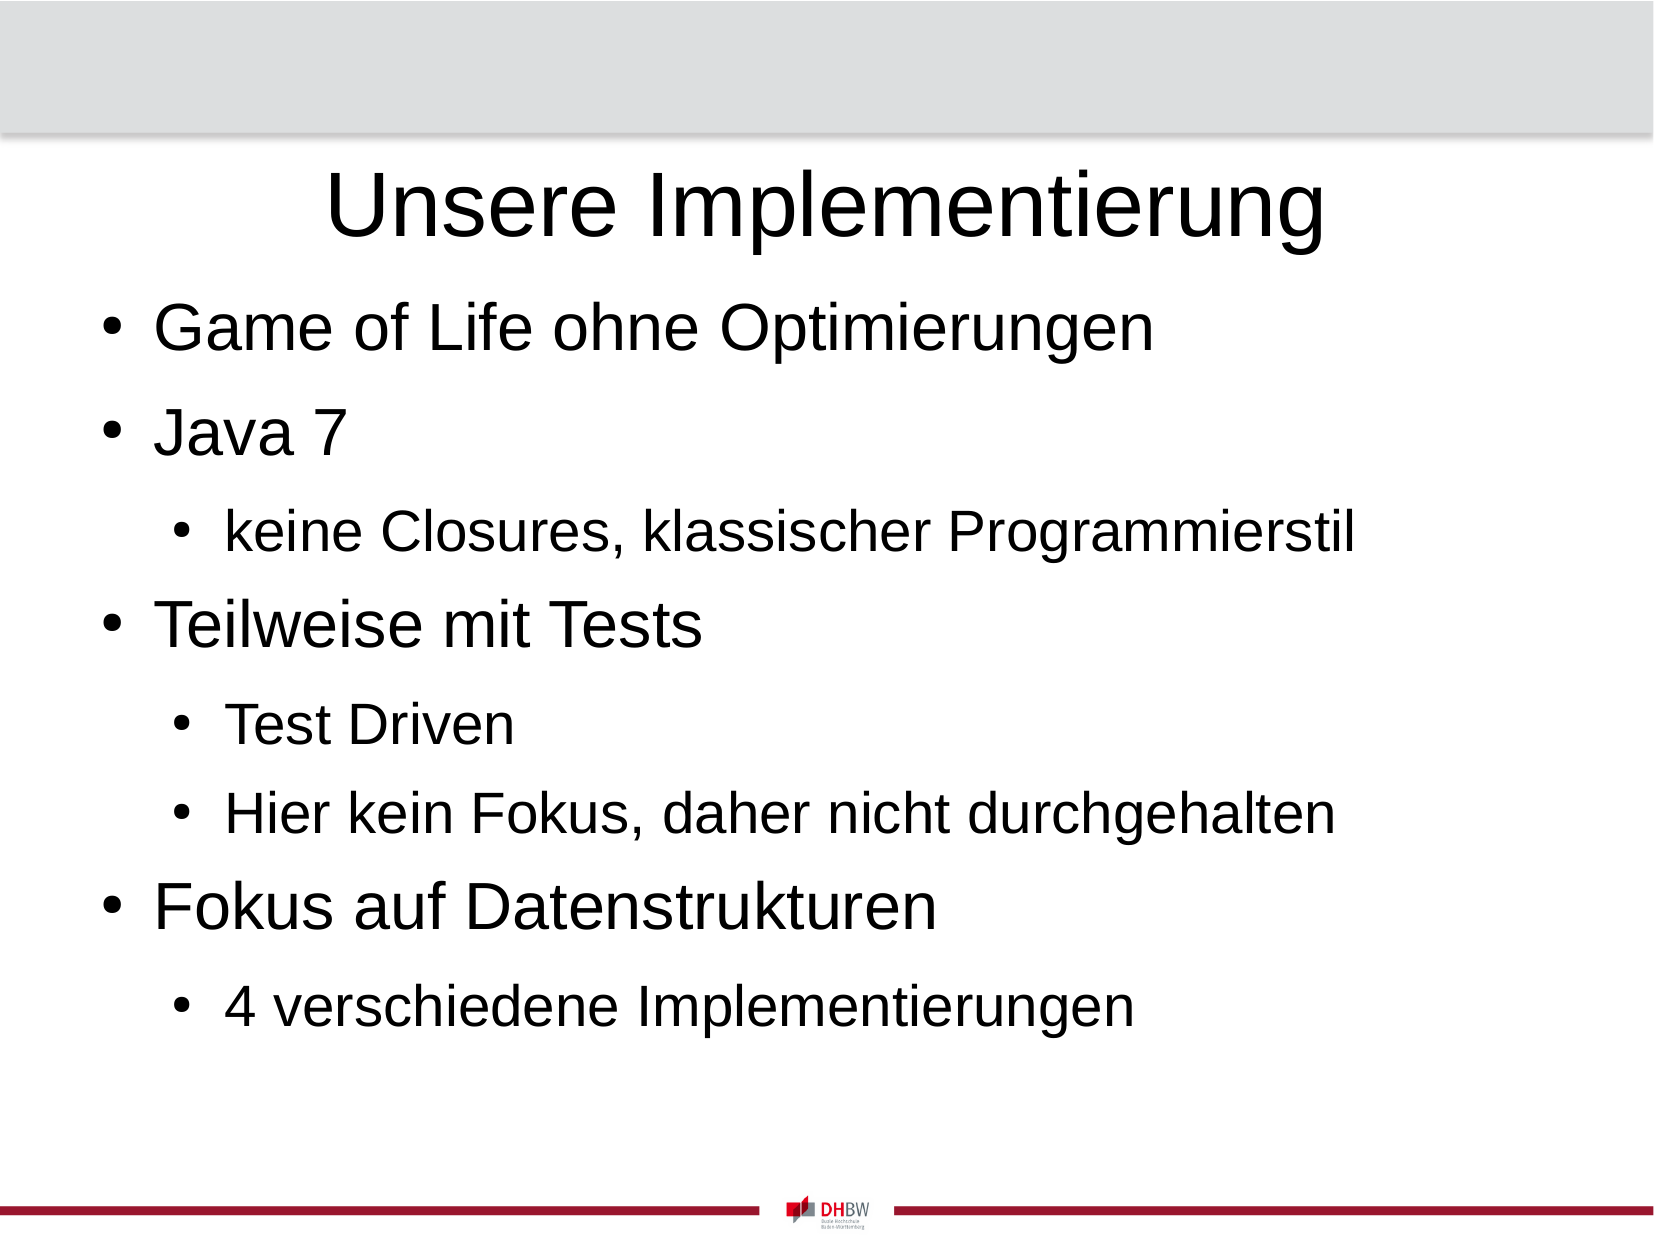

# Unsere Implementierung
Game of Life ohne Optimierungen
Java 7
keine Closures, klassischer Programmierstil
Teilweise mit Tests
Test Driven
Hier kein Fokus, daher nicht durchgehalten
Fokus auf Datenstrukturen
4 verschiedene Implementierungen